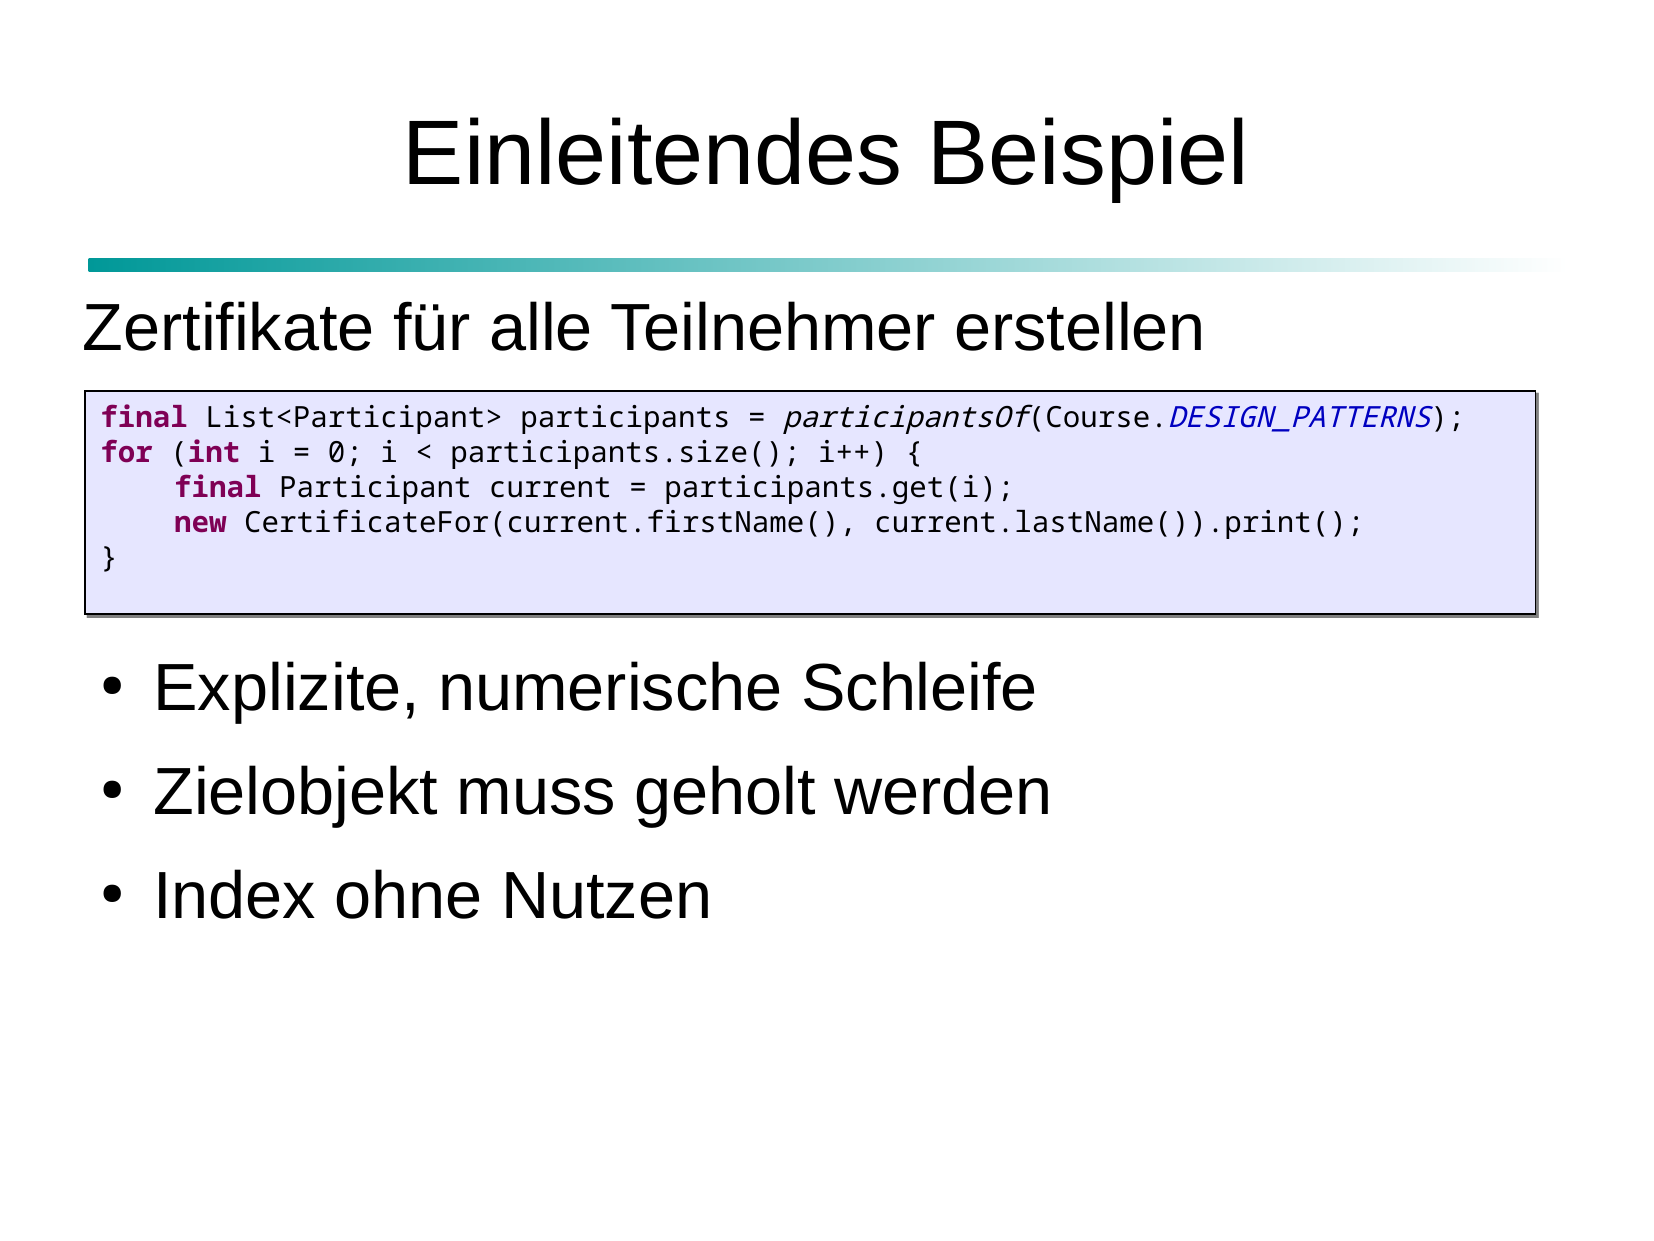

# Einleitendes Beispiel
Zertifikate für alle Teilnehmer erstellen
final List<Participant> participants = participantsOf(Course.DESIGN_PATTERNS);
for (int i = 0; i < participants.size(); i++) {
	final Participant current = participants.get(i);
	new CertificateFor(current.firstName(), current.lastName()).print();
}
Explizite, numerische Schleife
Zielobjekt muss geholt werden
Index ohne Nutzen